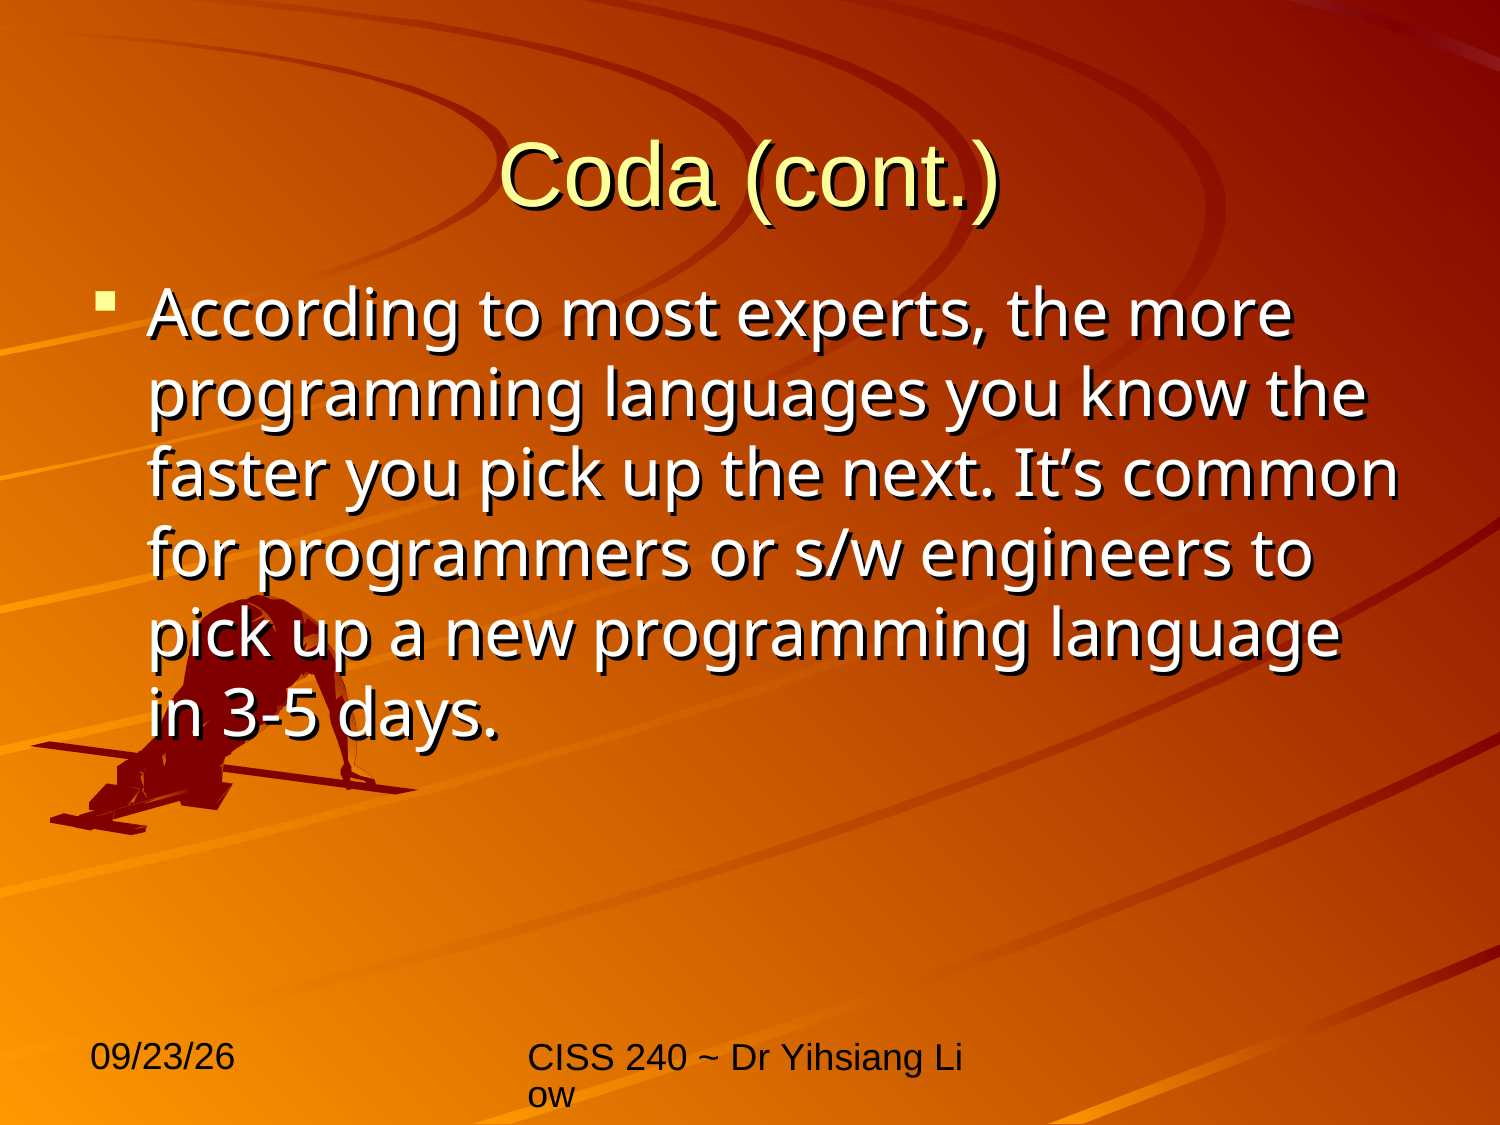

# Coda (cont.)
According to most experts, the more programming languages you know the faster you pick up the next. It’s common for programmers or s/w engineers to pick up a new programming language in 3-5 days.
CISS 240 ~ Dr Yihsiang Liow